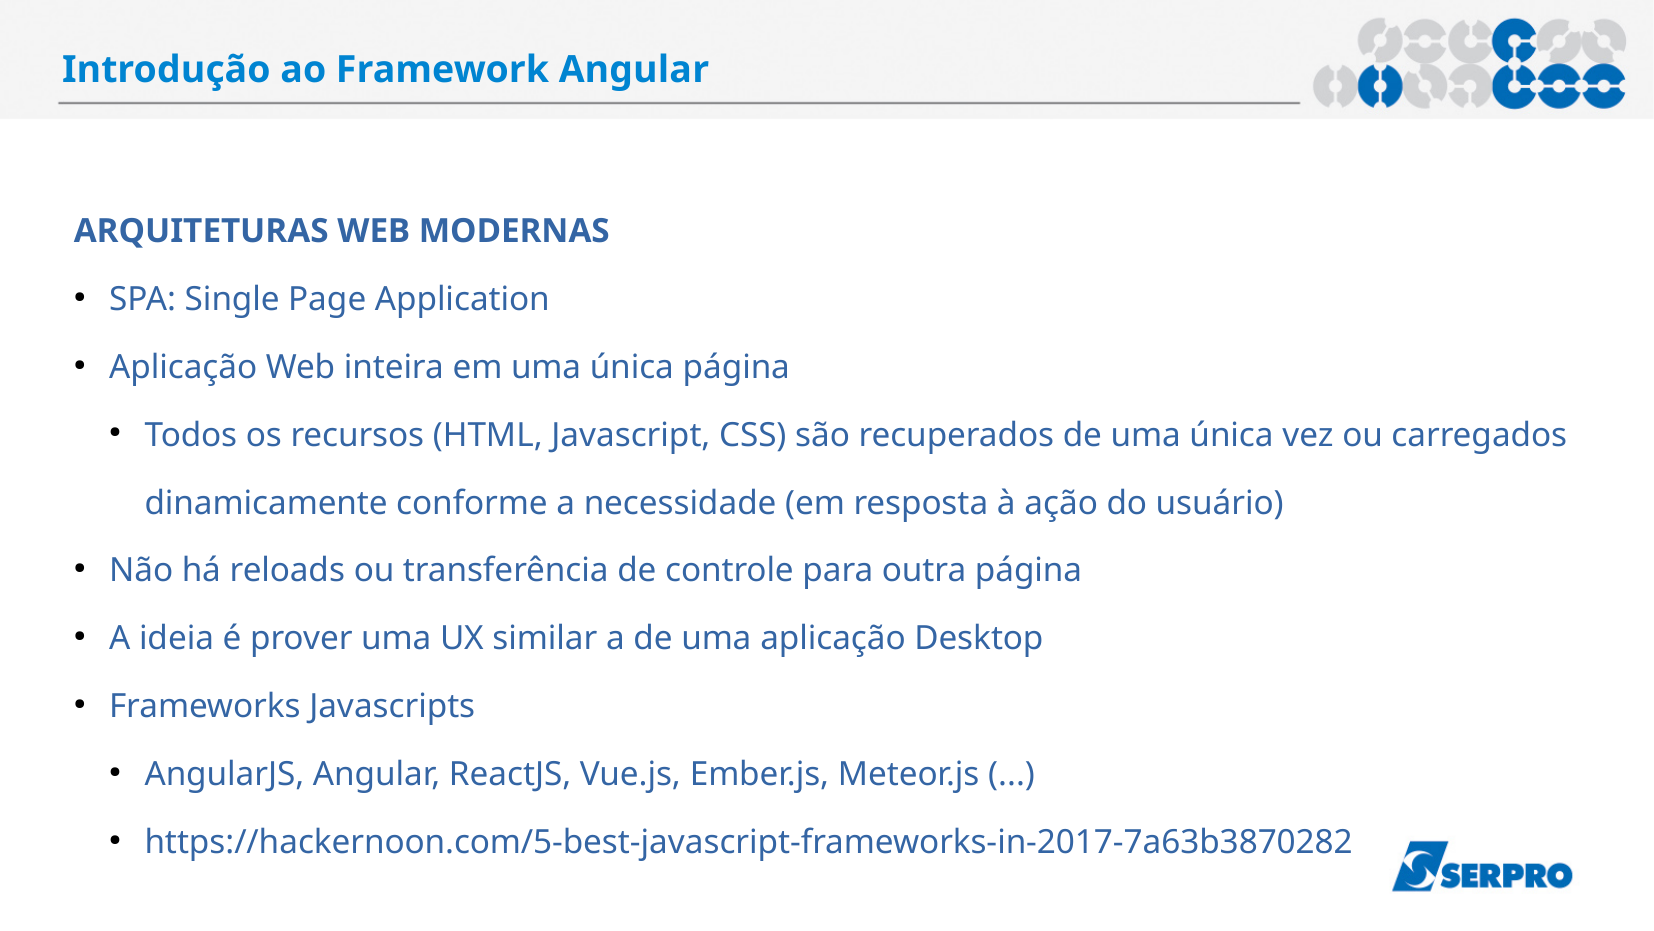

Introdução ao Framework Angular
ARQUITETURAS WEB MODERNAS
SPA: Single Page Application
Aplicação Web inteira em uma única página
Todos os recursos (HTML, Javascript, CSS) são recuperados de uma única vez ou carregados dinamicamente conforme a necessidade (em resposta à ação do usuário)
Não há reloads ou transferência de controle para outra página
A ideia é prover uma UX similar a de uma aplicação Desktop
Frameworks Javascripts
AngularJS, Angular, ReactJS, Vue.js, Ember.js, Meteor.js (...)
https://hackernoon.com/5-best-javascript-frameworks-in-2017-7a63b3870282